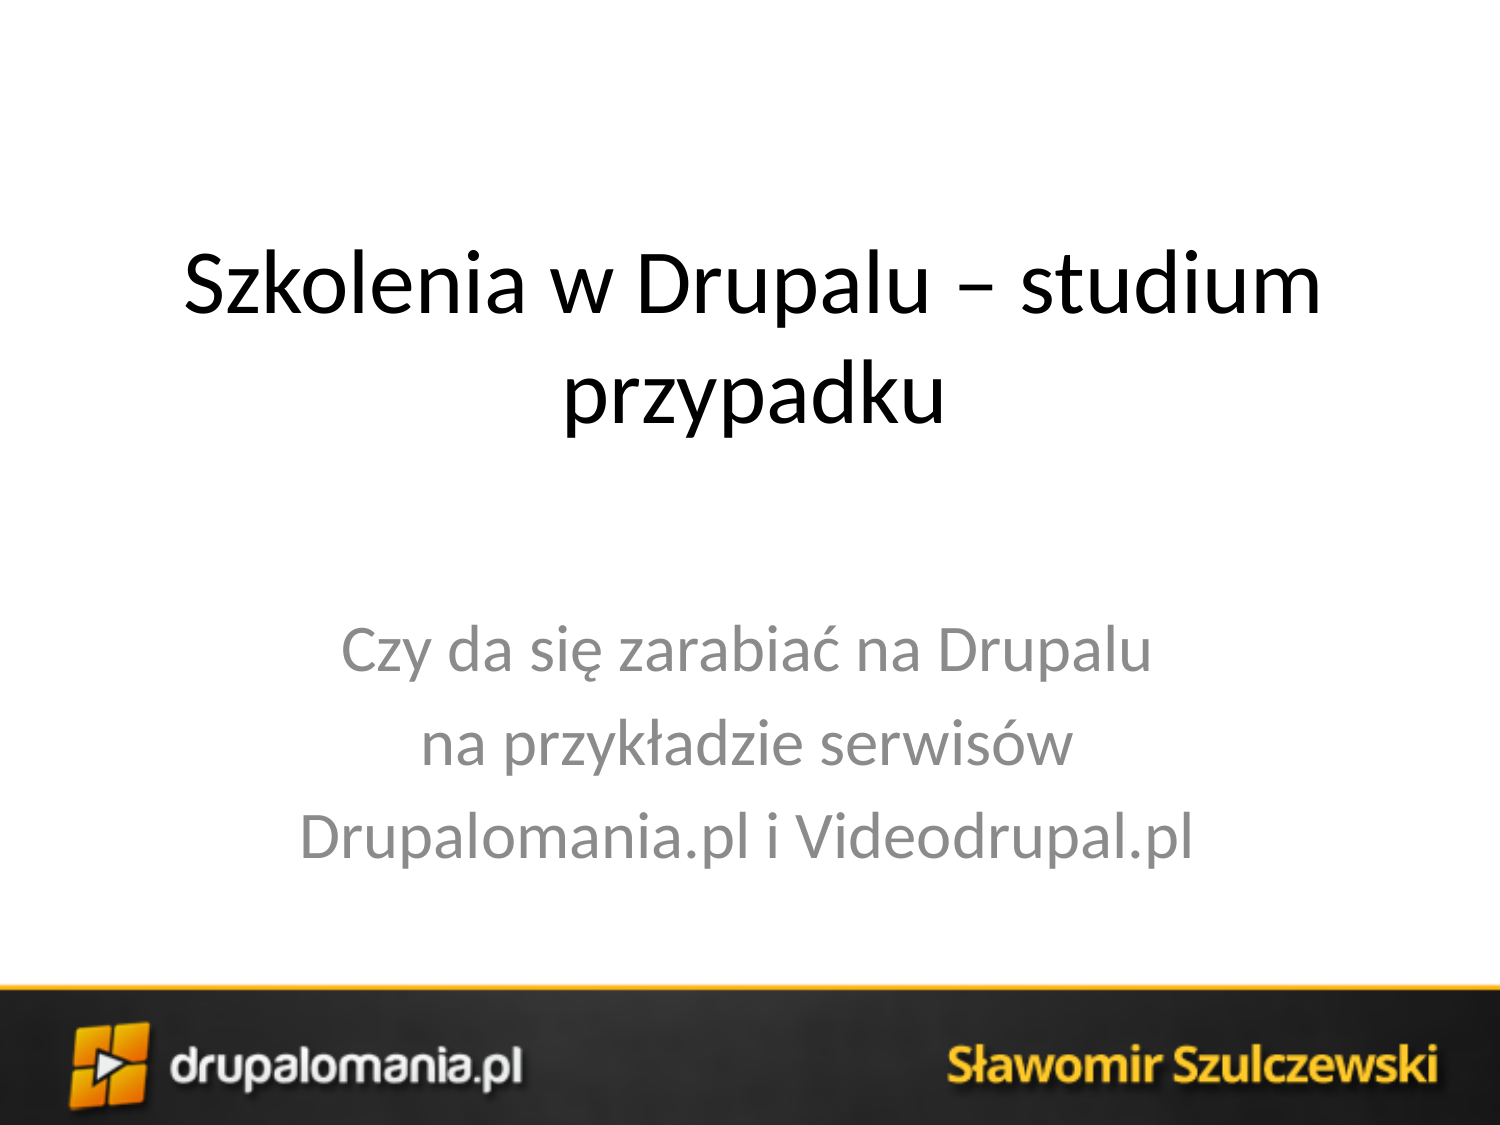

# Szkolenia w Drupalu – studium przypadku
Czy da się zarabiać na Drupalu
na przykładzie serwisów
Drupalomania.pl i Videodrupal.pl